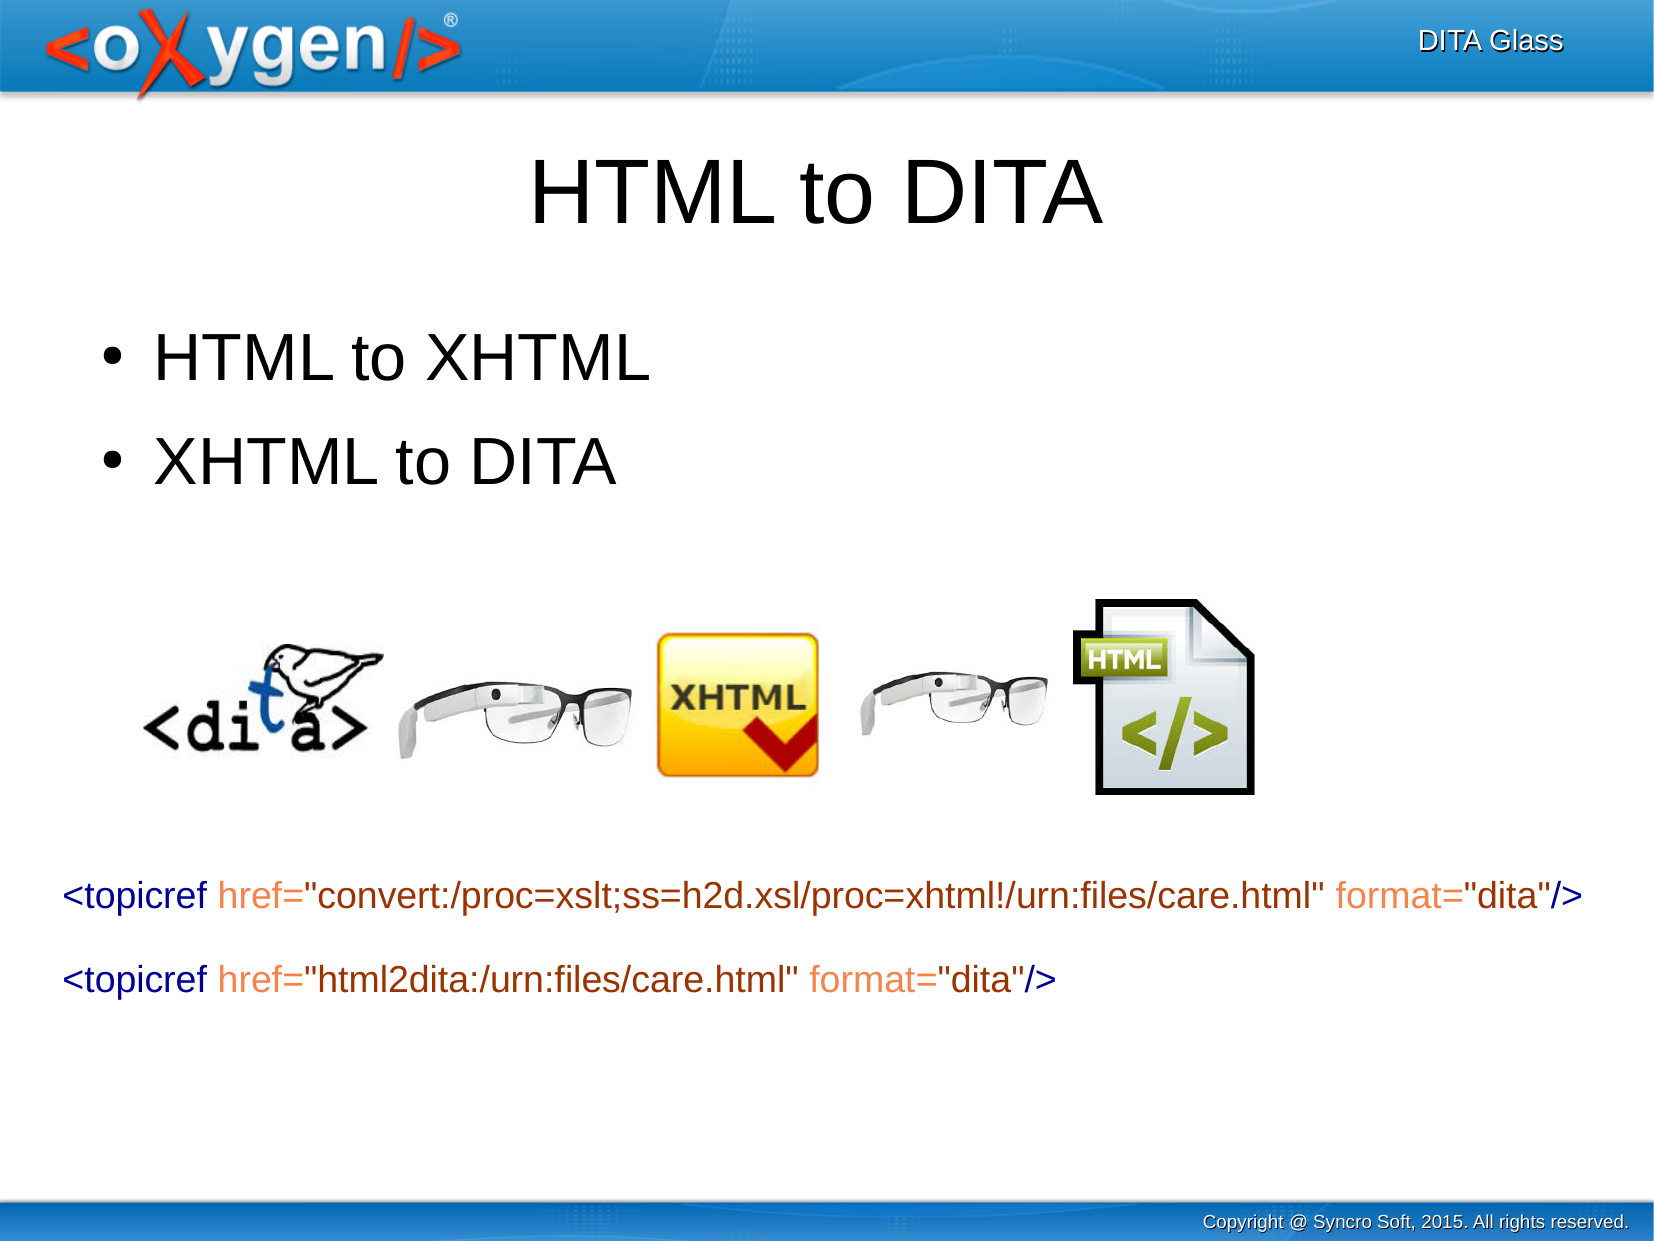

# HTML to DITA
HTML to XHTML
XHTML to DITA
<topicref href="convert:/proc=xslt;ss=h2d.xsl/proc=xhtml!/urn:files/care.html" format="dita"/>
<topicref href="html2dita:/urn:files/care.html" format="dita"/>